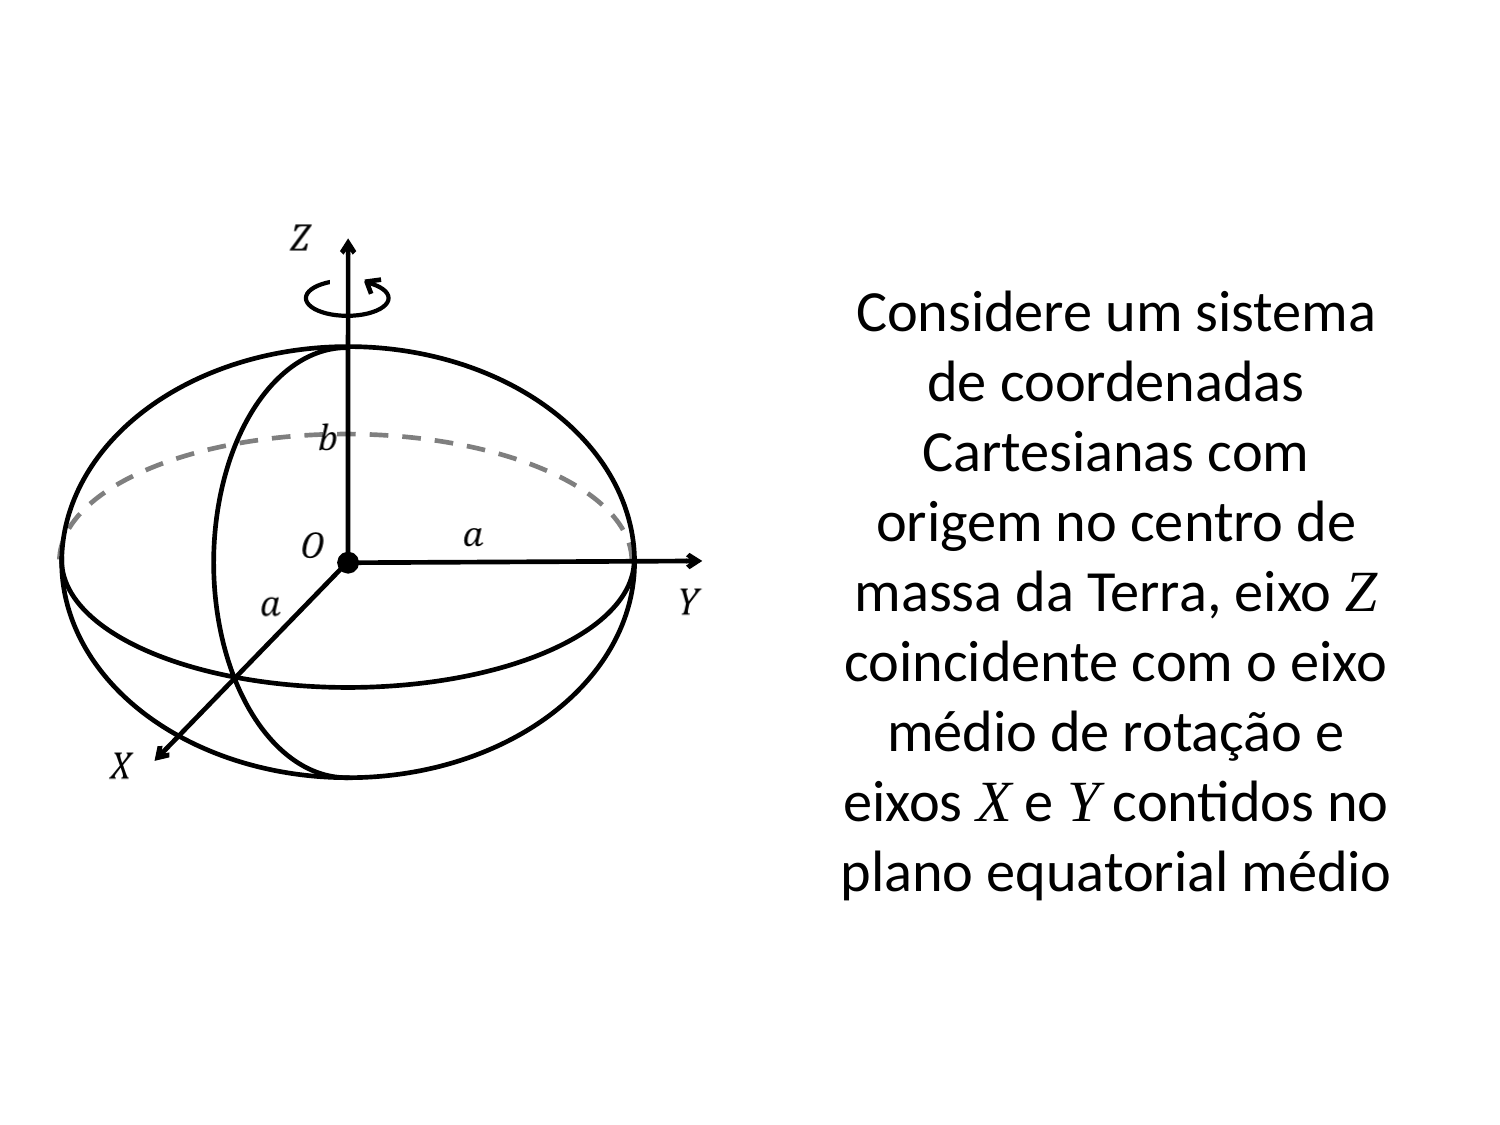

Considere um sistema de coordenadas Cartesianas com origem no centro de massa da Terra, eixo Z coincidente com o eixo médio de rotação e eixos X e Y contidos no plano equatorial médio